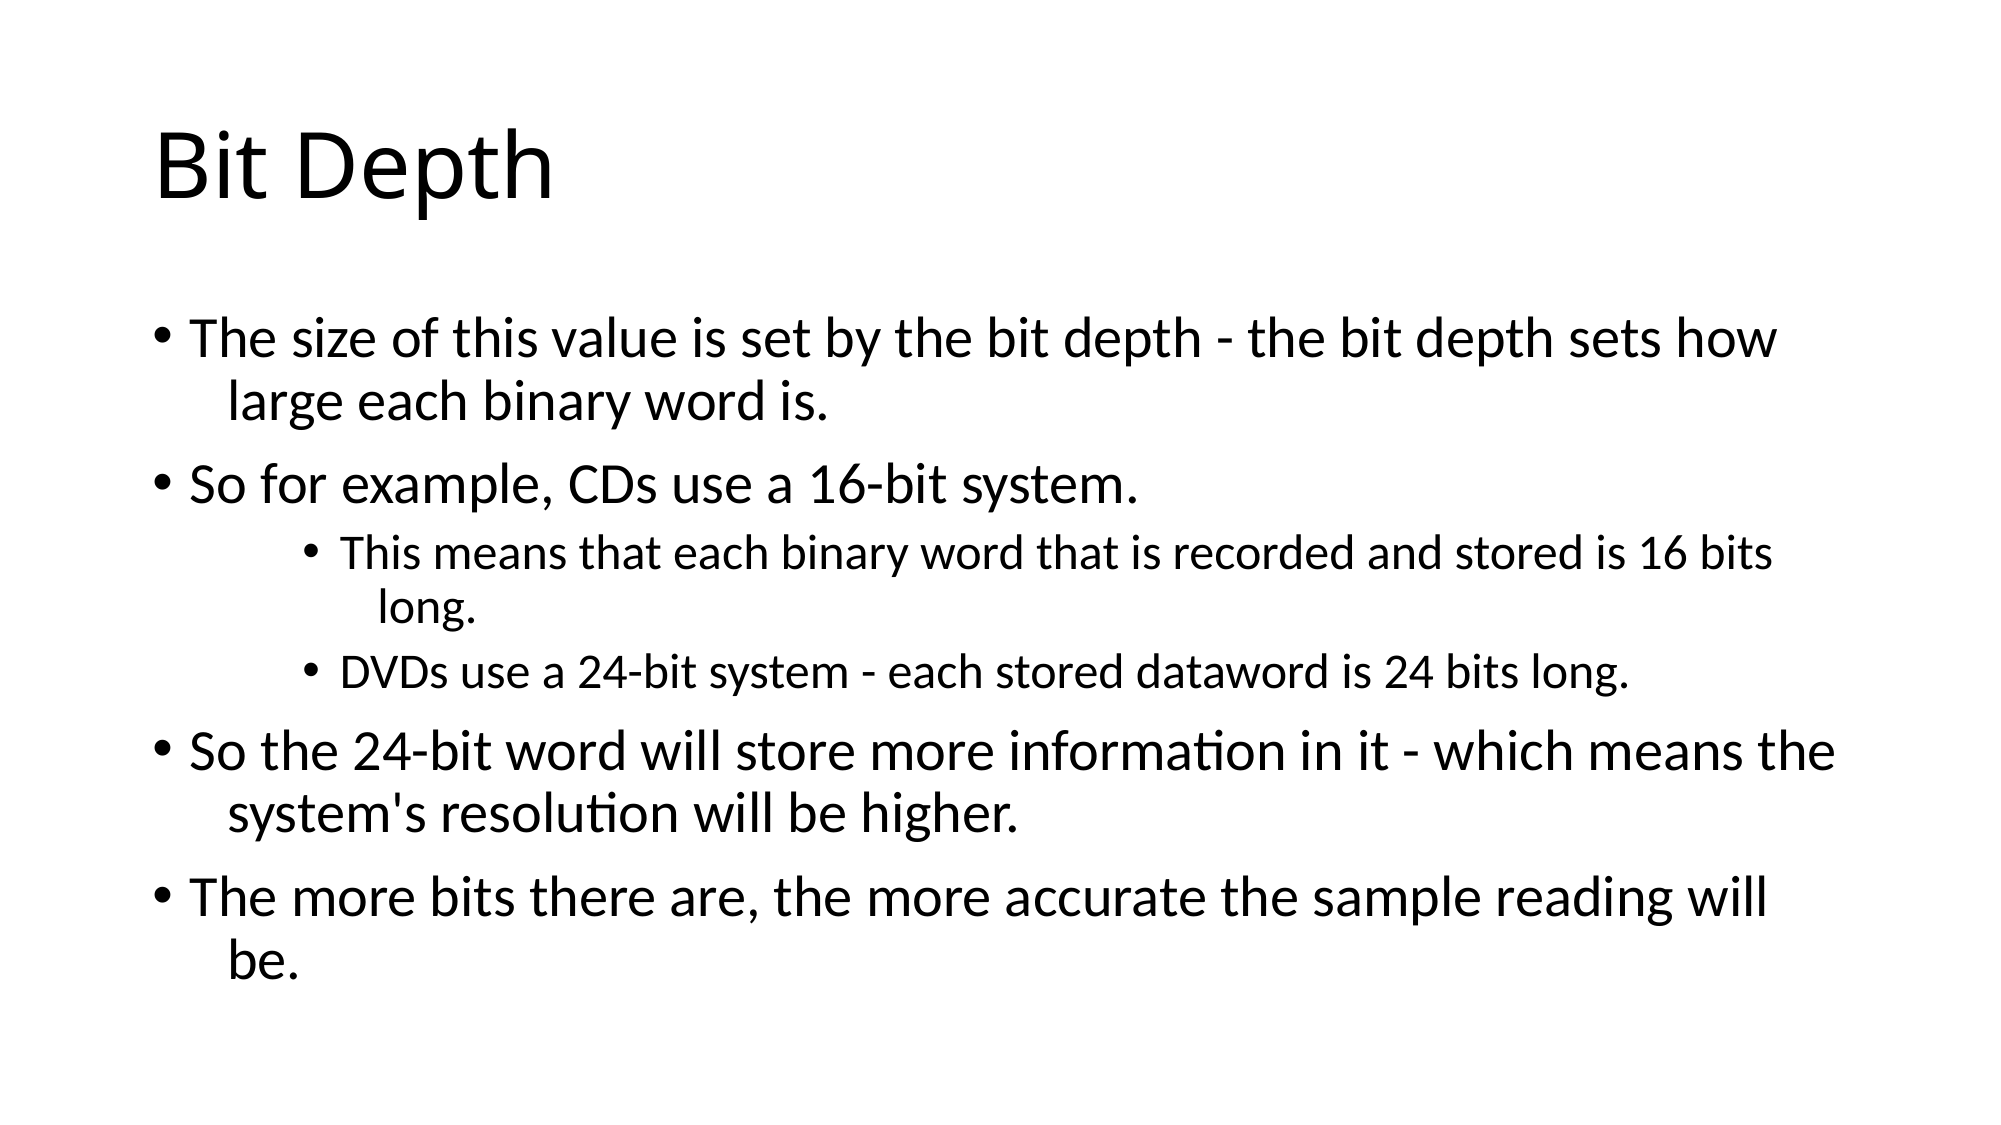

# Bit Depth
The size of this value is set by the bit depth - the bit depth sets how large each binary word is.
So for example, CDs use a 16-bit system.
This means that each binary word that is recorded and stored is 16 bits long.
DVDs use a 24-bit system - each stored dataword is 24 bits long.
So the 24-bit word will store more information in it - which means the system's resolution will be higher.
The more bits there are, the more accurate the sample reading will be.